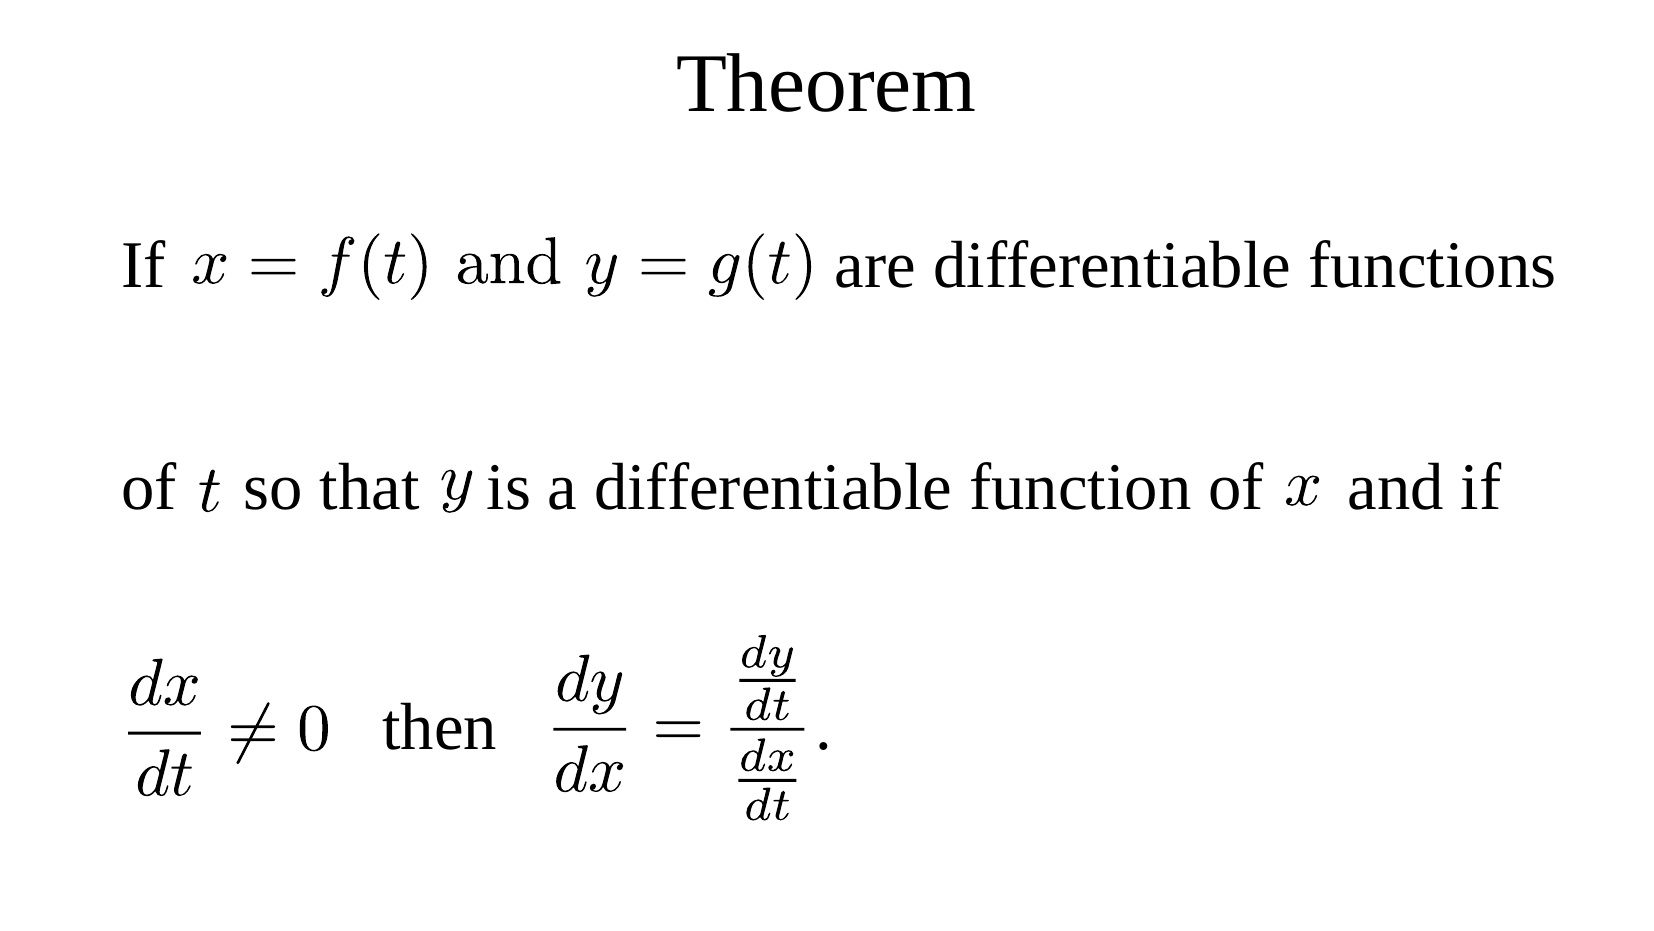

# Theorem
	If				 are differentiable functions
	of so that is a differentiable function of and if
 then .